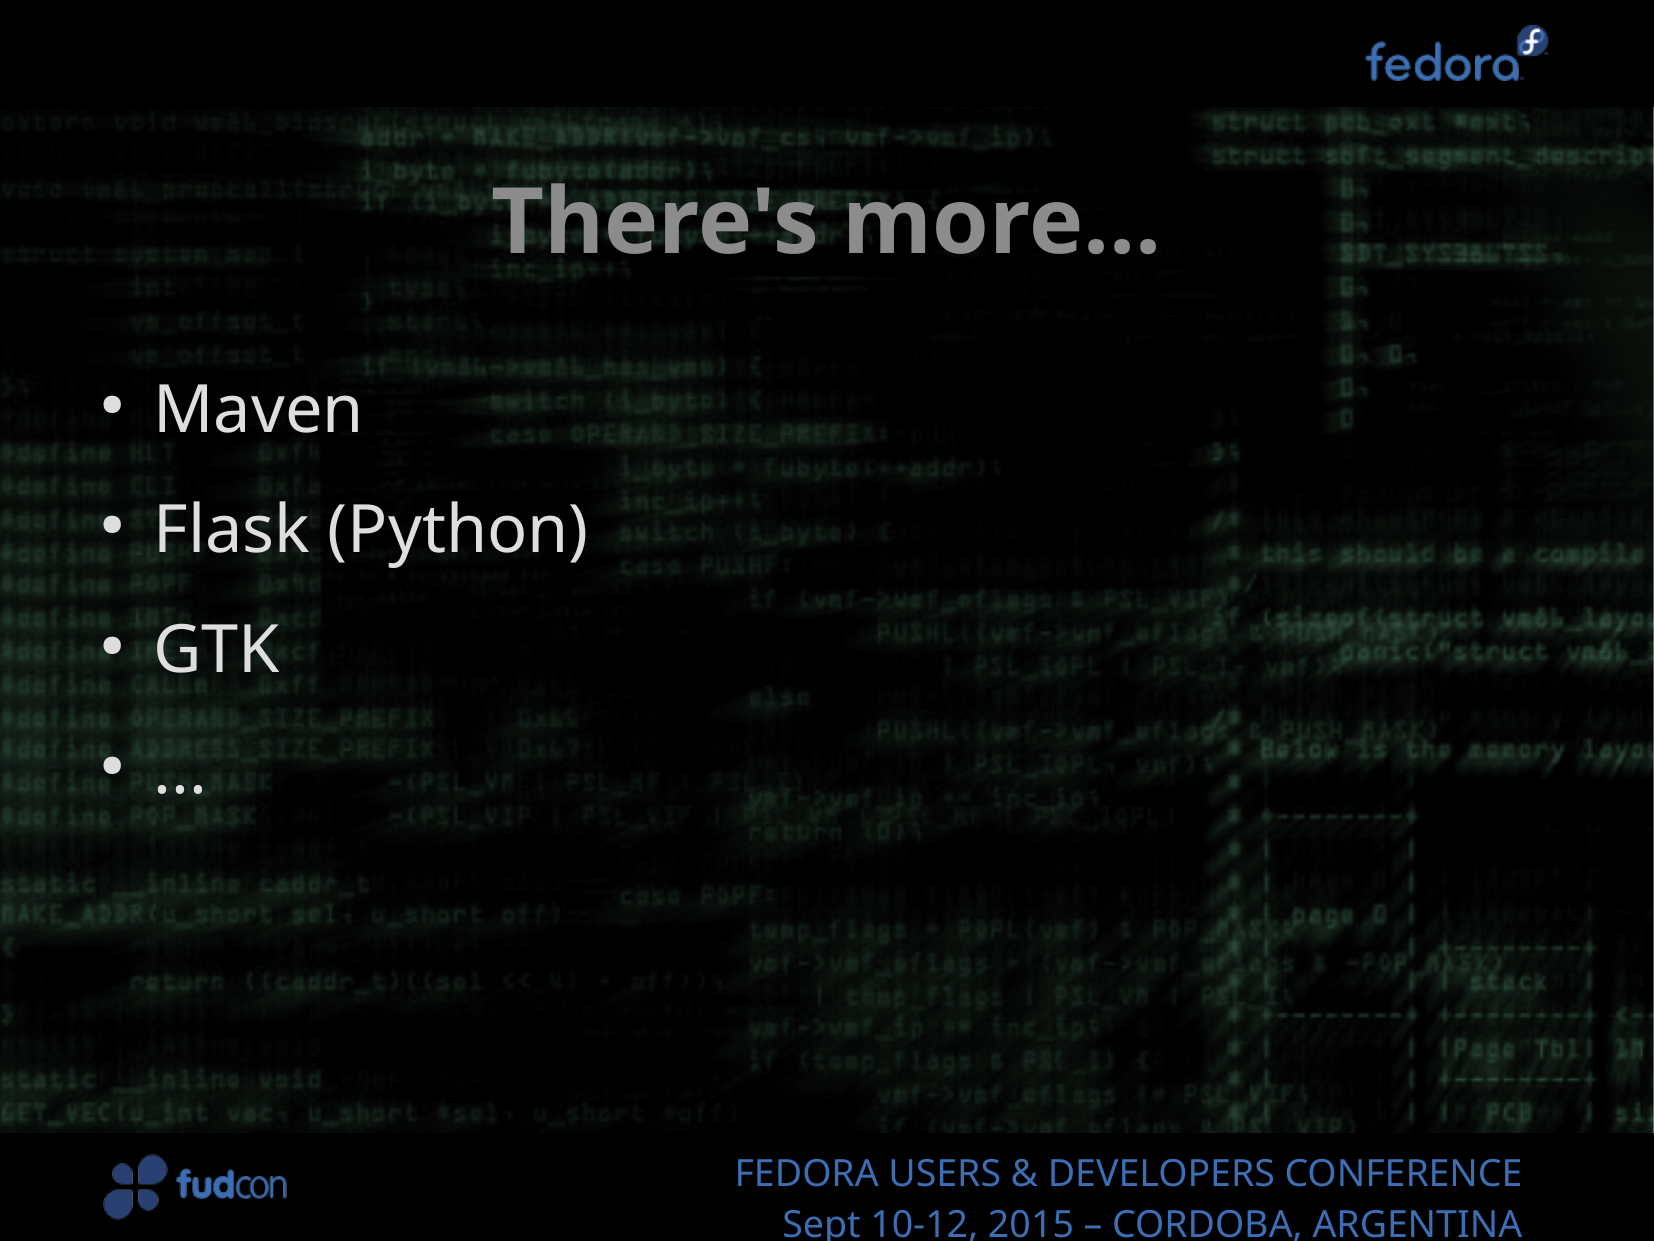

# There's more...
Maven
Flask (Python)
GTK
...